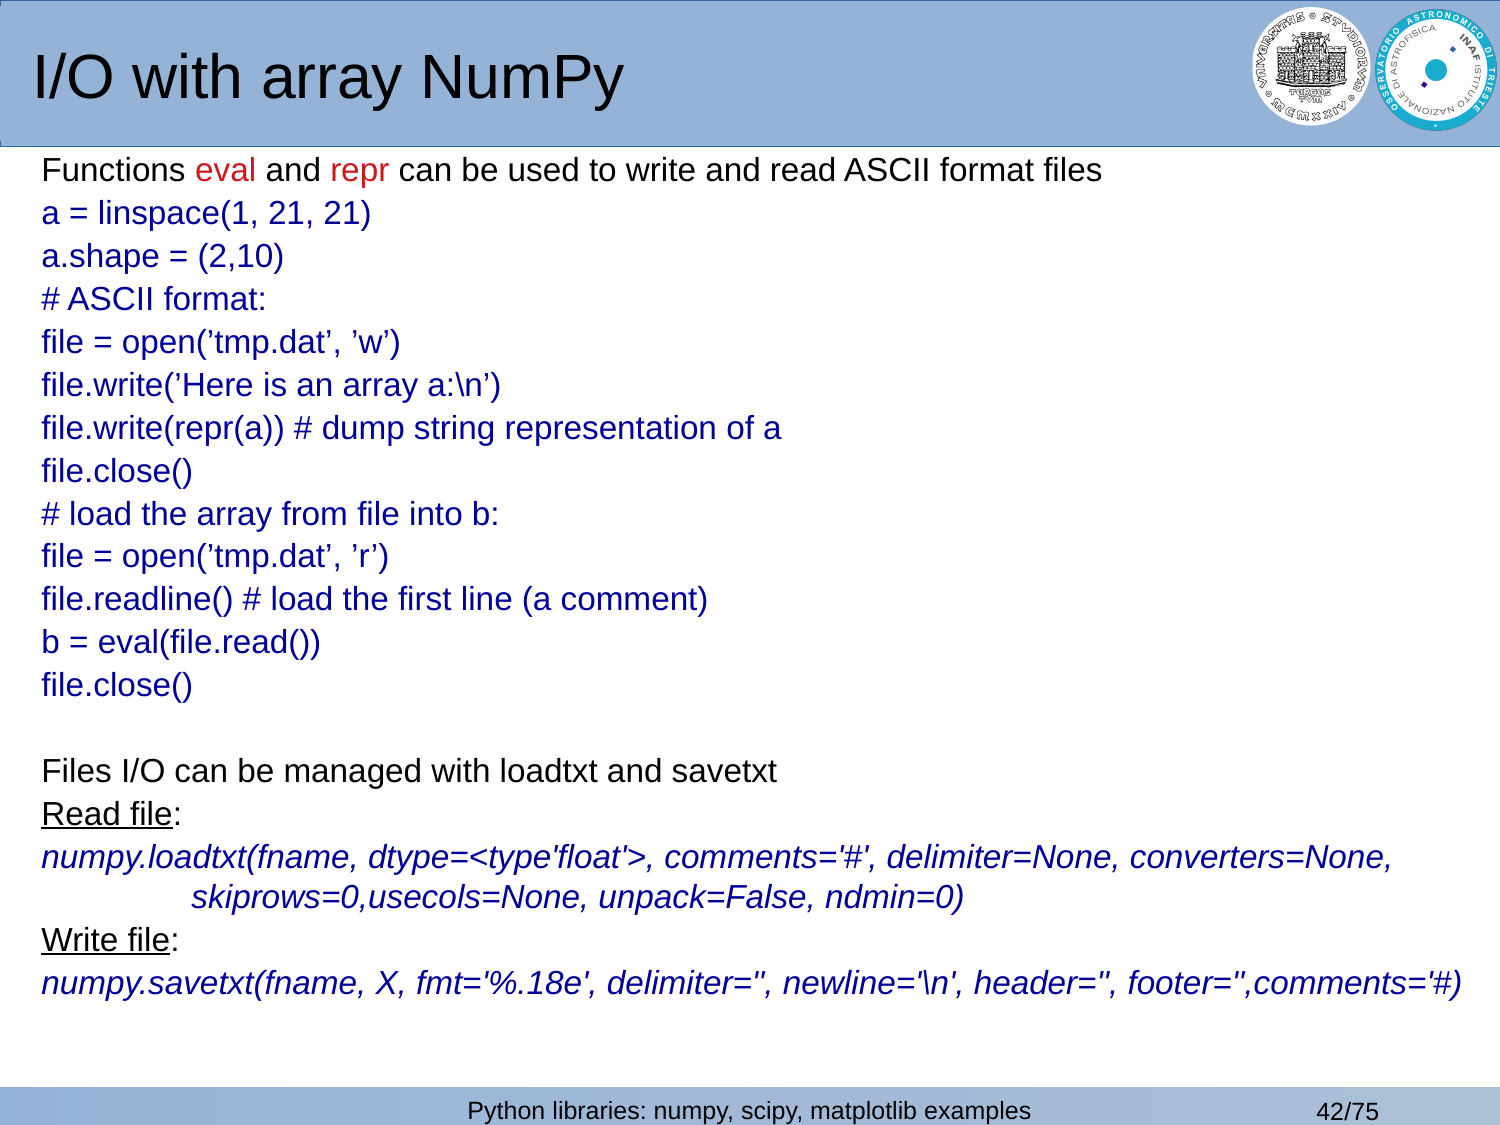

I/O with array NumPy
# Functions eval and repr can be used to write and read ASCII format files
a = linspace(1, 21, 21)
a.shape = (2,10)
# ASCII format:
file = open(’tmp.dat’, ’w’)
file.write(’Here is an array a:\n’)
file.write(repr(a)) # dump string representation of a
file.close()
# load the array from file into b:
file = open(’tmp.dat’, ’r’)
file.readline() # load the first line (a comment)
b = eval(file.read())
file.close()
Files I/O can be managed with loadtxt and savetxt
Read file:
numpy.loadtxt(fname, dtype=<type'float'>, comments='#', delimiter=None, converters=None, 			skiprows=0,usecols=None, unpack=False, ndmin=0)
Write file:
numpy.savetxt(fname, X, fmt='%.18e', delimiter='', newline='\n', header='', footer='',comments='#)